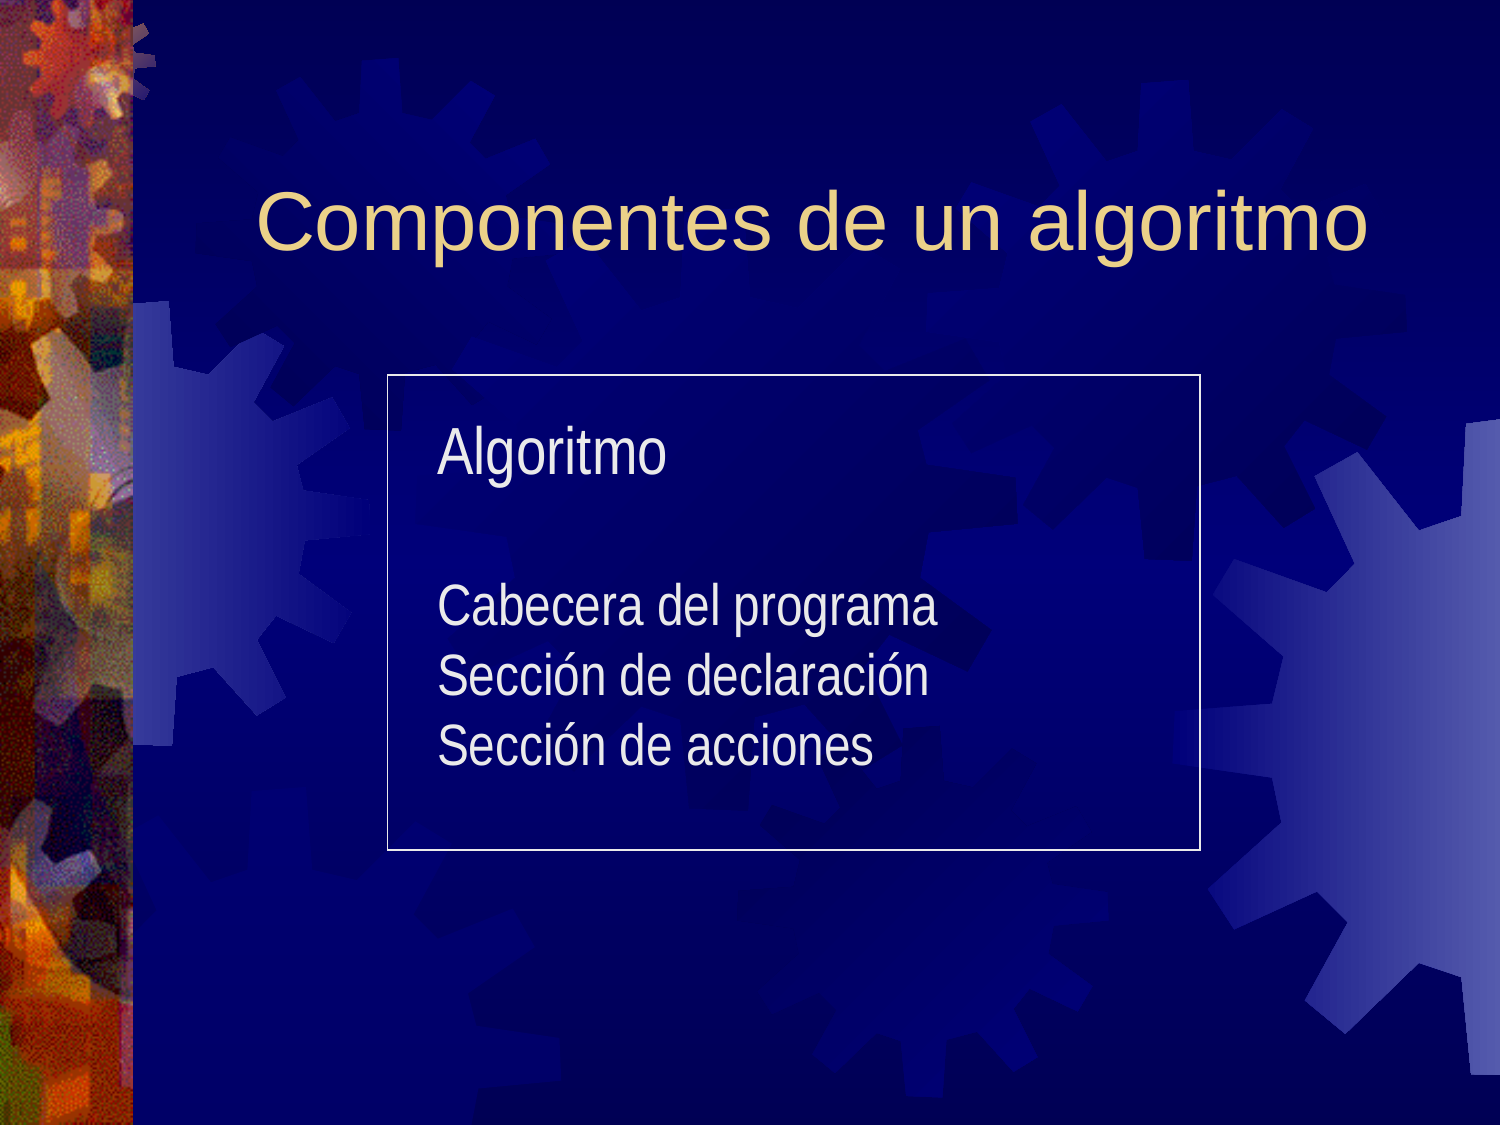

Componentes de un algoritmo
Algoritmo
Cabecera del programa
Sección de declaración
Sección de acciones